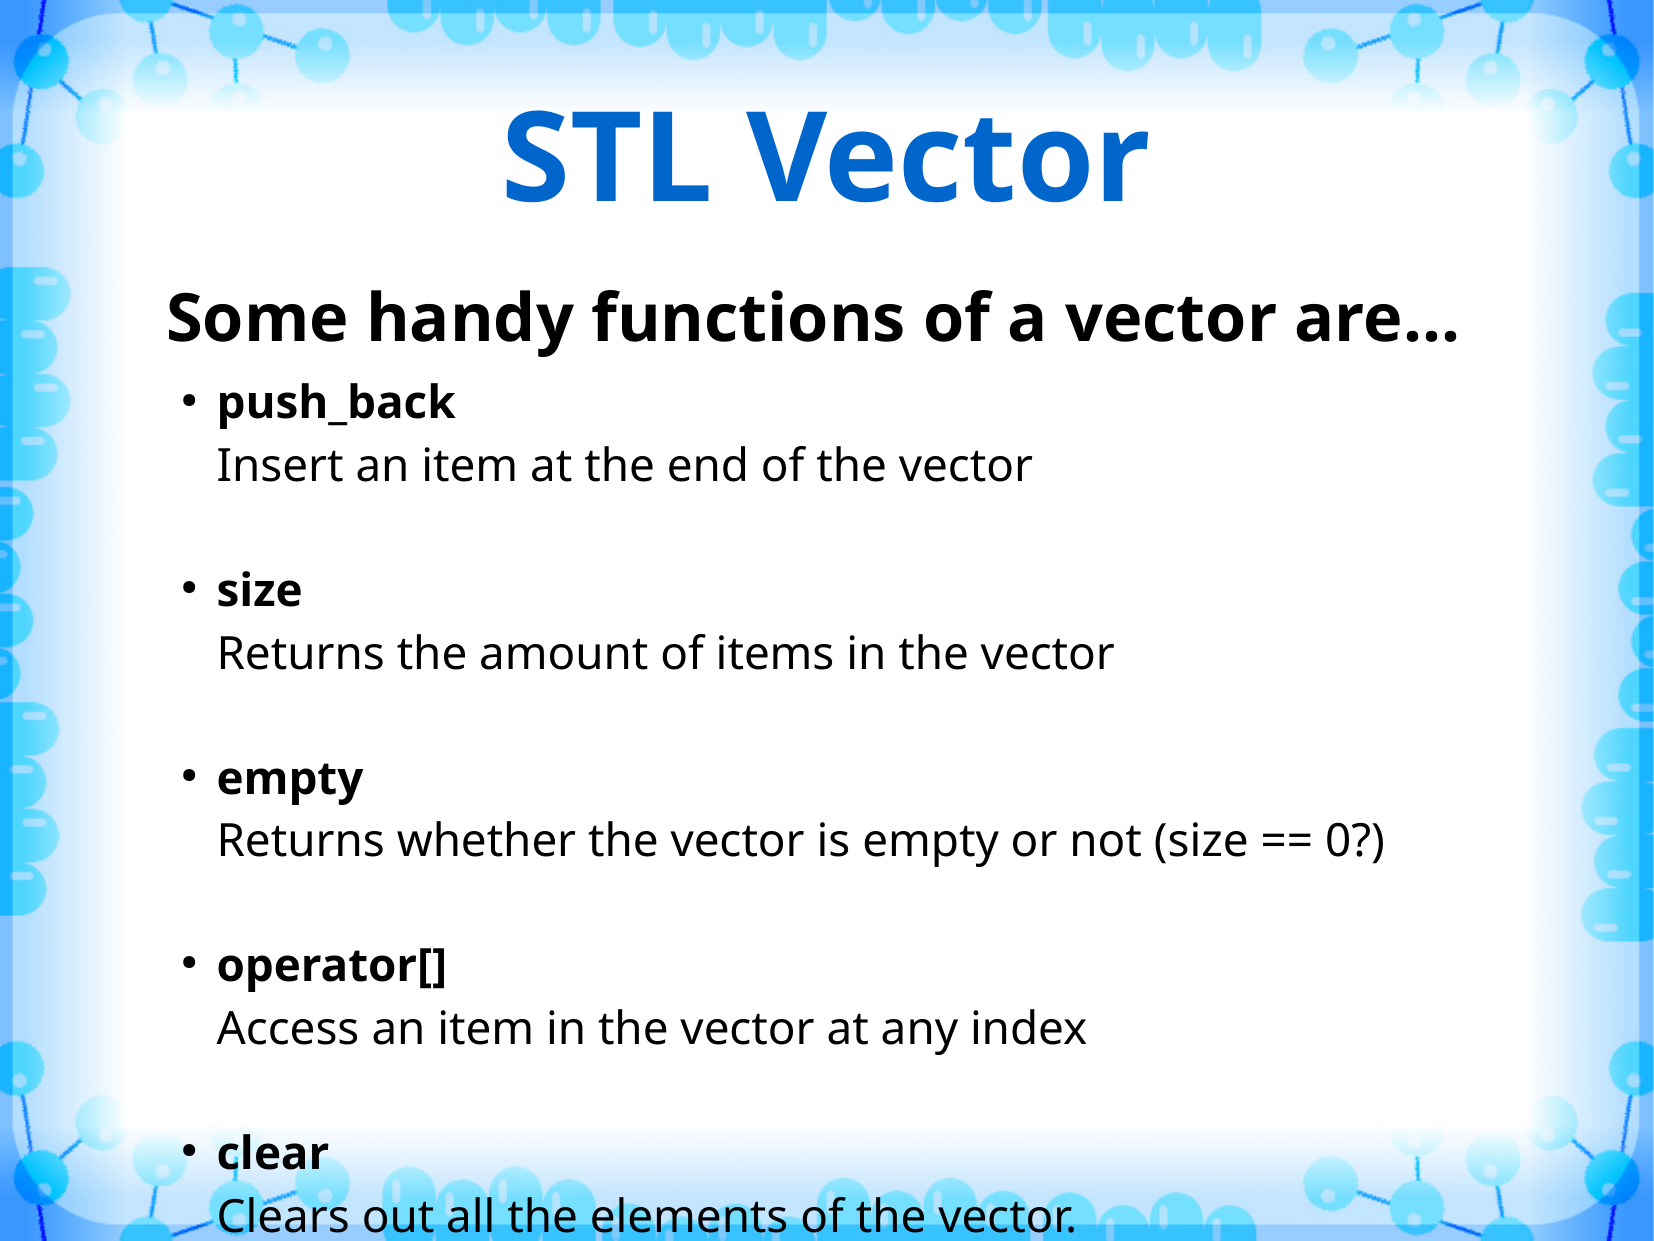

# STL Vector
Some handy functions of a vector are…
push_back
Insert an item at the end of the vector
size
Returns the amount of items in the vector
empty
Returns whether the vector is empty or not (size == 0?)
operator[]
Access an item in the vector at any index
clear
Clears out all the elements of the vector.